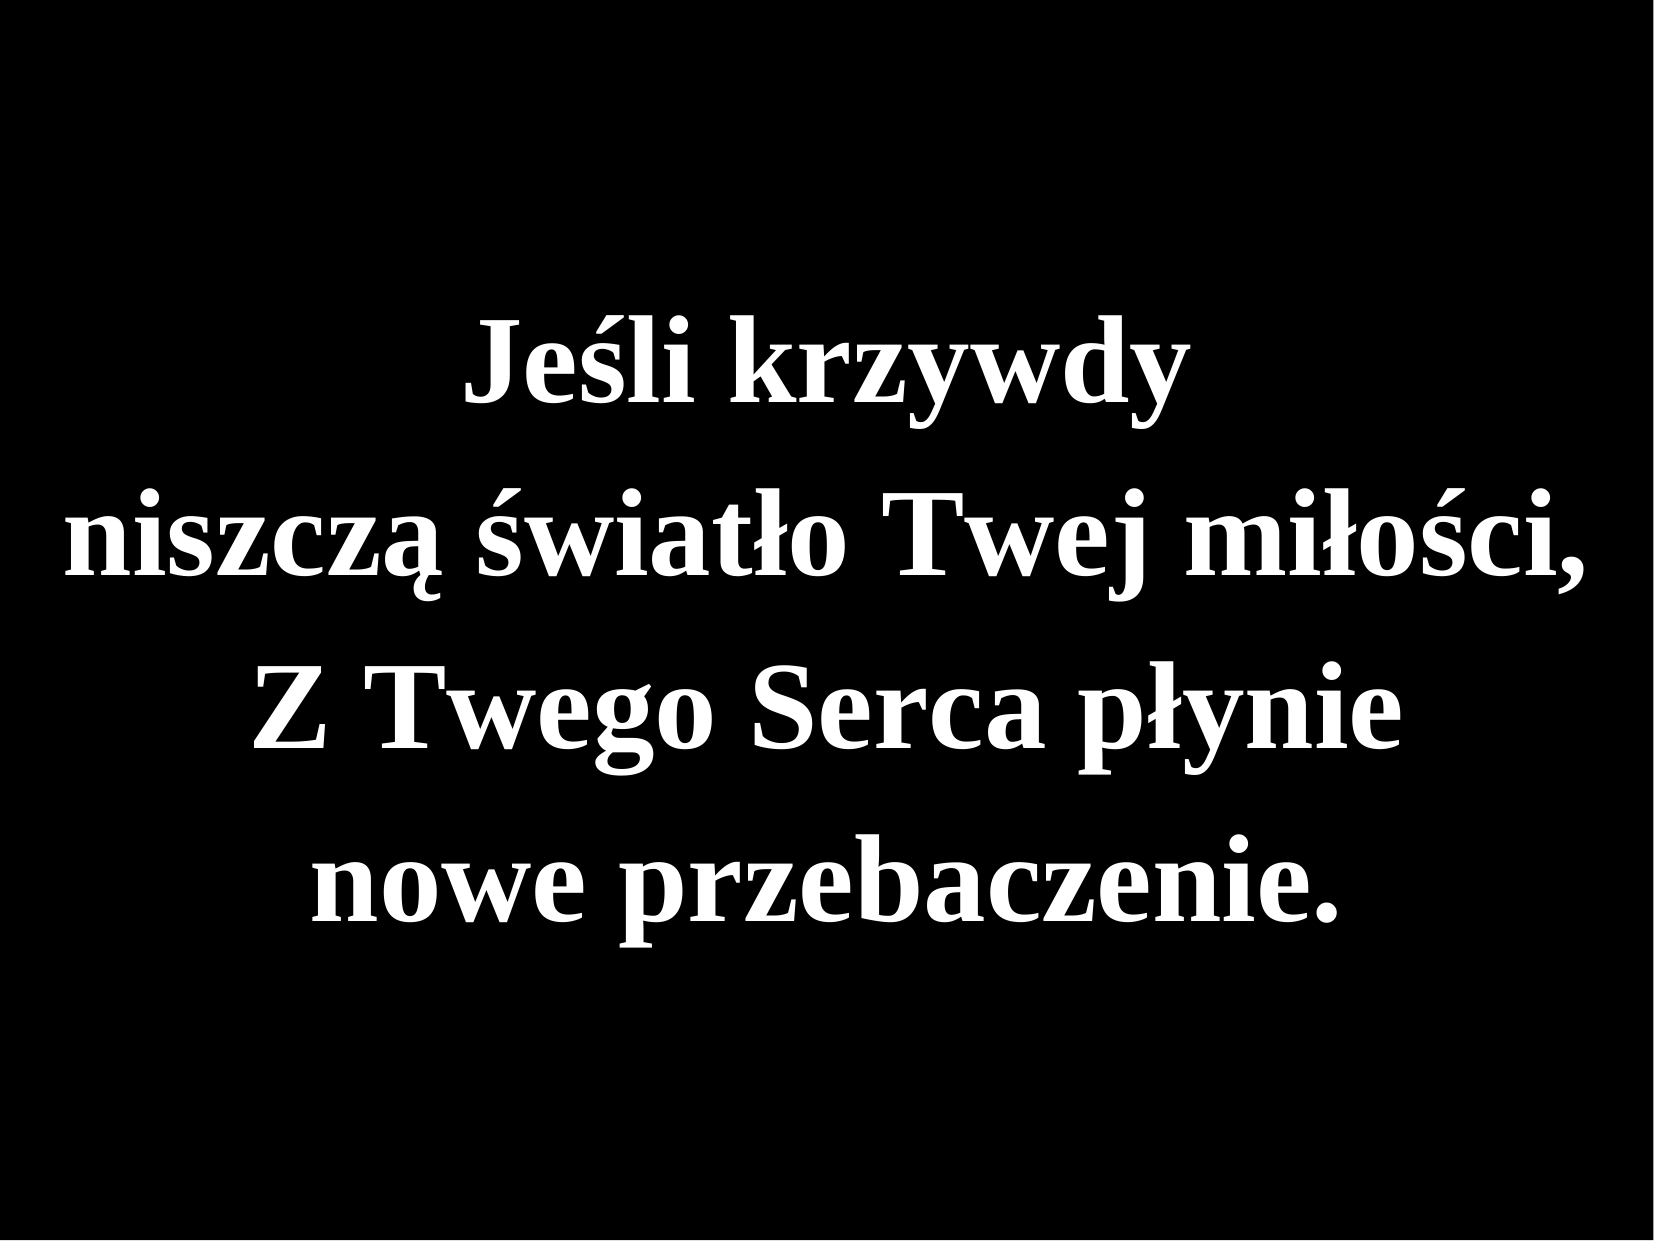

# Jeśli krzywdy ppp niszczą światło Twej miłości, ppp Z Twego Serca płynie ppp nowe przebaczenie.